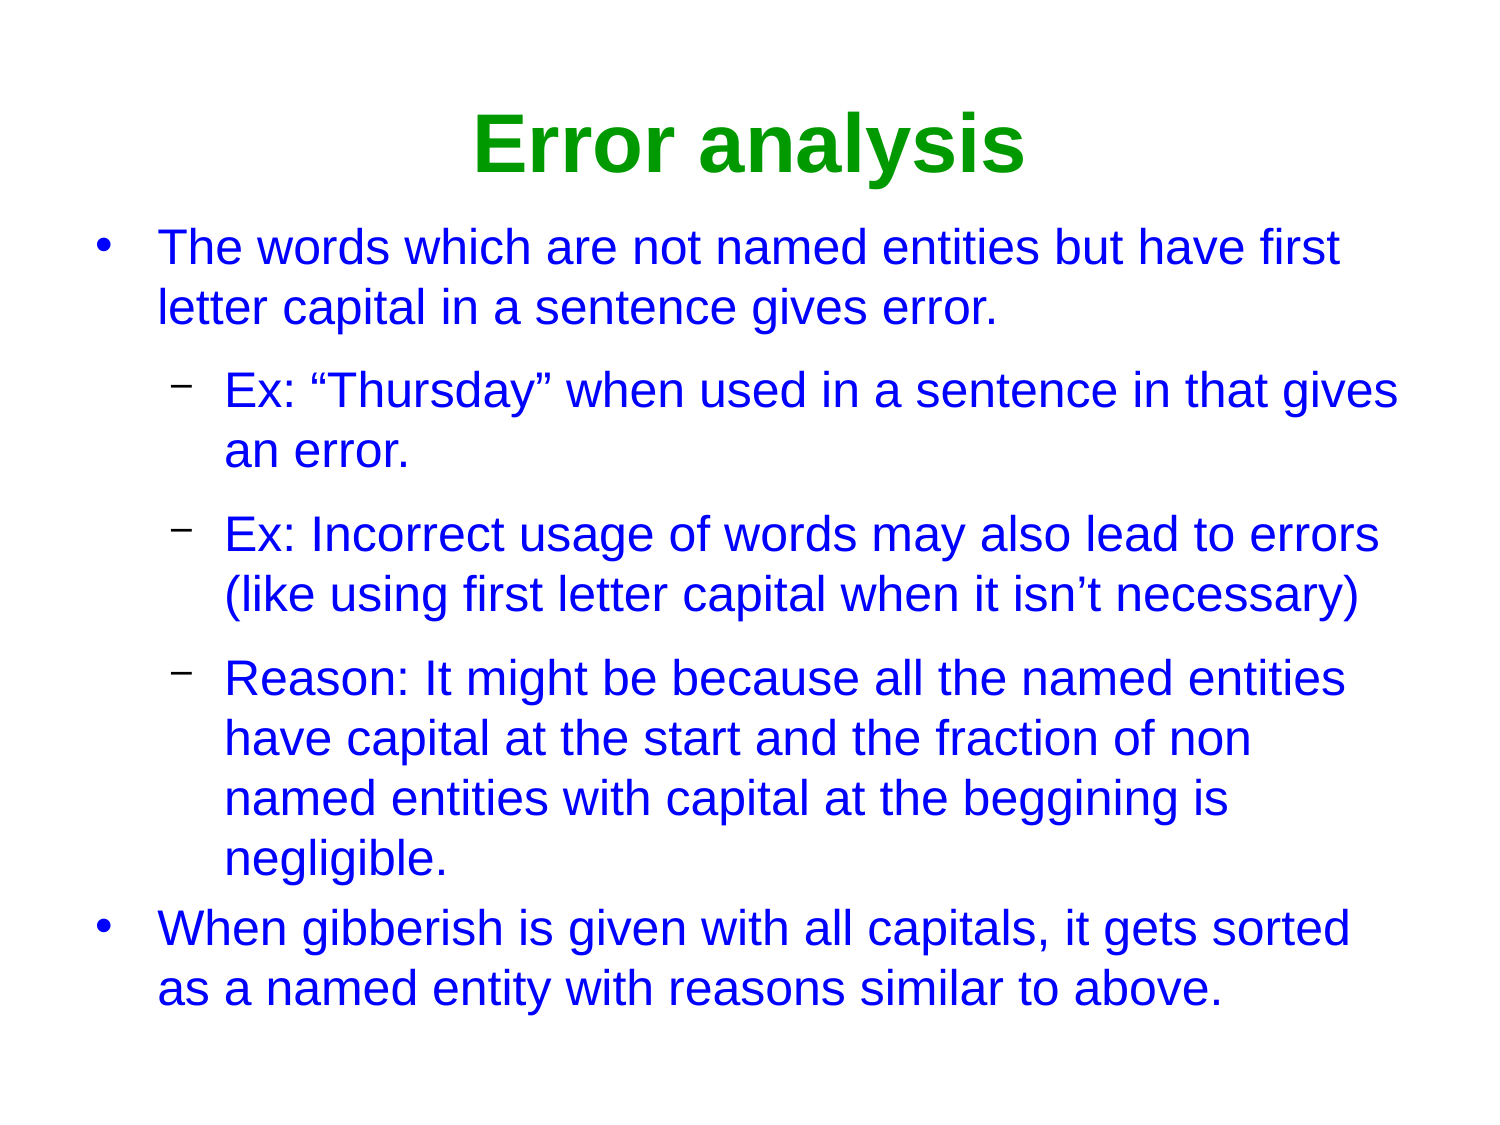

# Error analysis
The words which are not named entities but have first letter capital in a sentence gives error.
Ex: “Thursday” when used in a sentence in that gives an error.
Ex: Incorrect usage of words may also lead to errors (like using first letter capital when it isn’t necessary)
Reason: It might be because all the named entities have capital at the start and the fraction of non named entities with capital at the beggining is negligible.
When gibberish is given with all capitals, it gets sorted as a named entity with reasons similar to above.